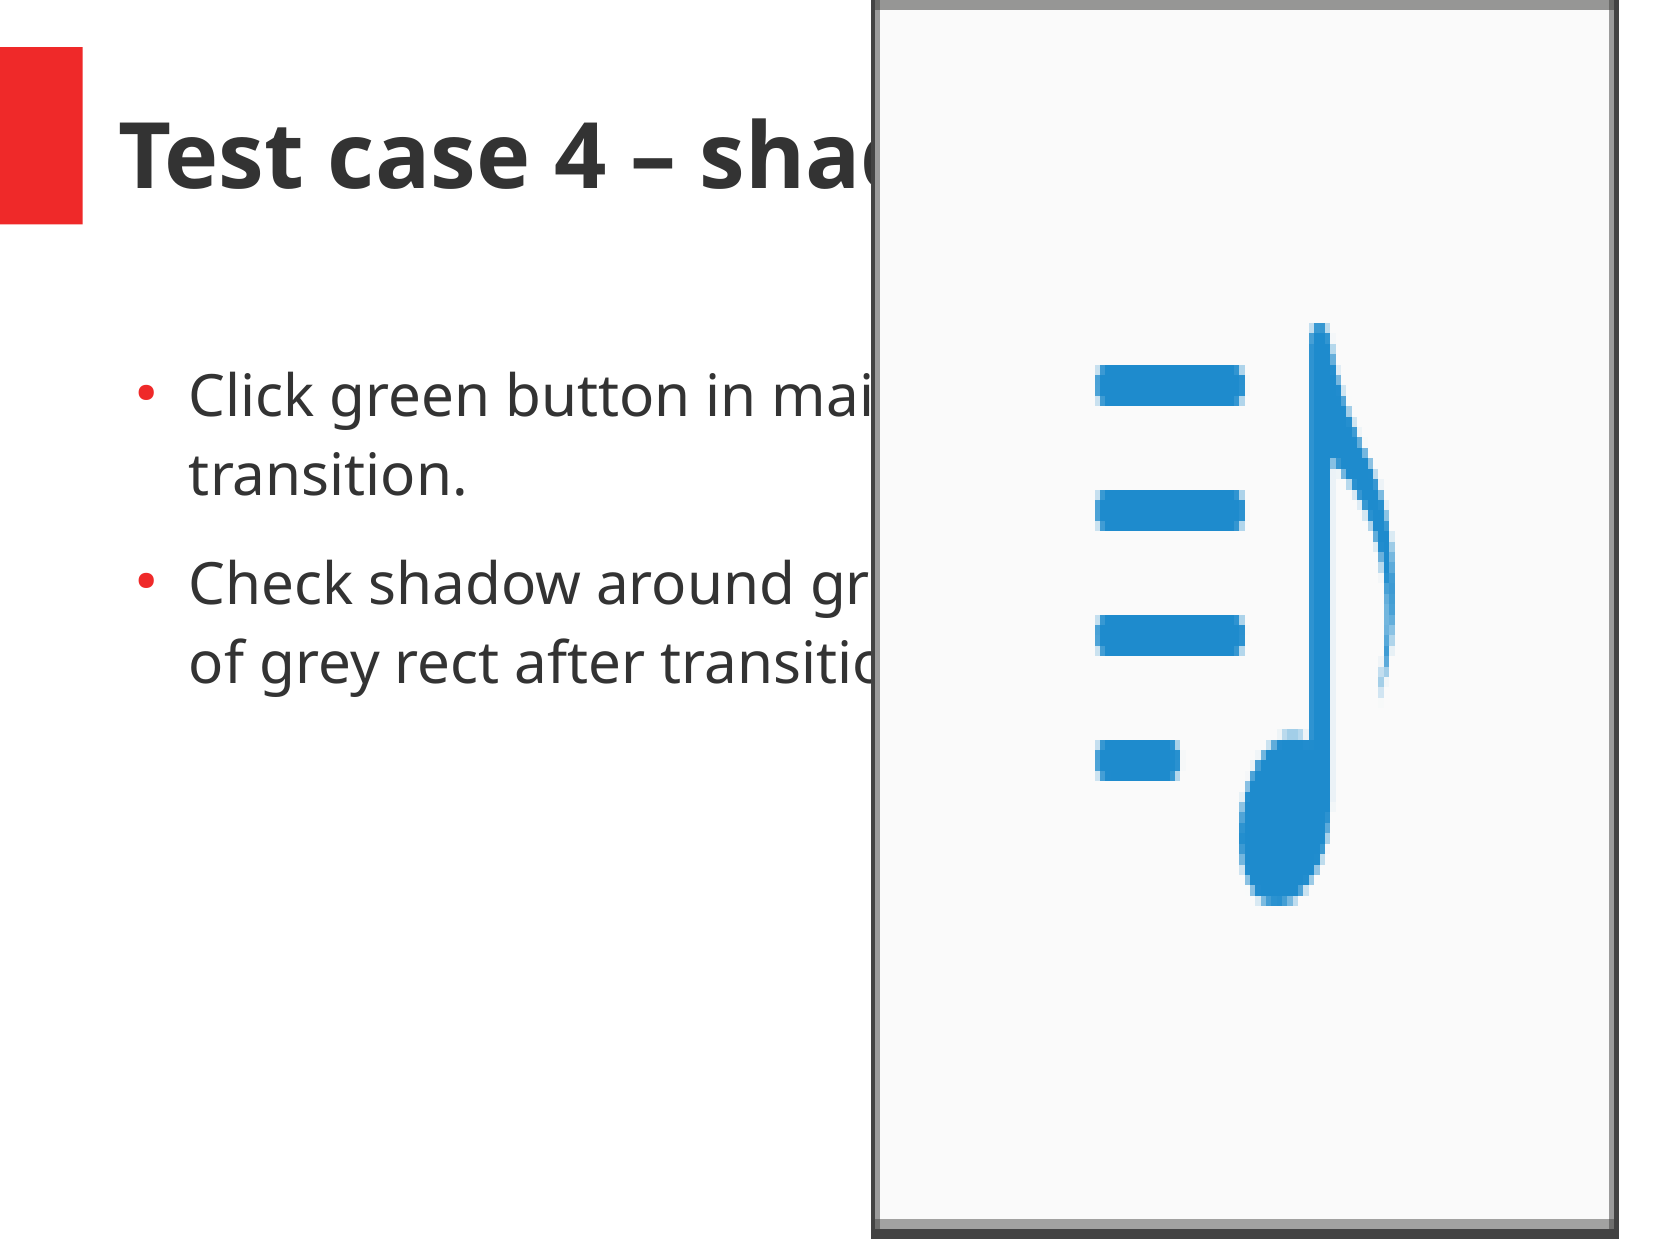

# Test case 4 – shadow
Click green button in main page to check shadow transition.
Check shadow around grey circle becomes that of grey rect after transition.
9